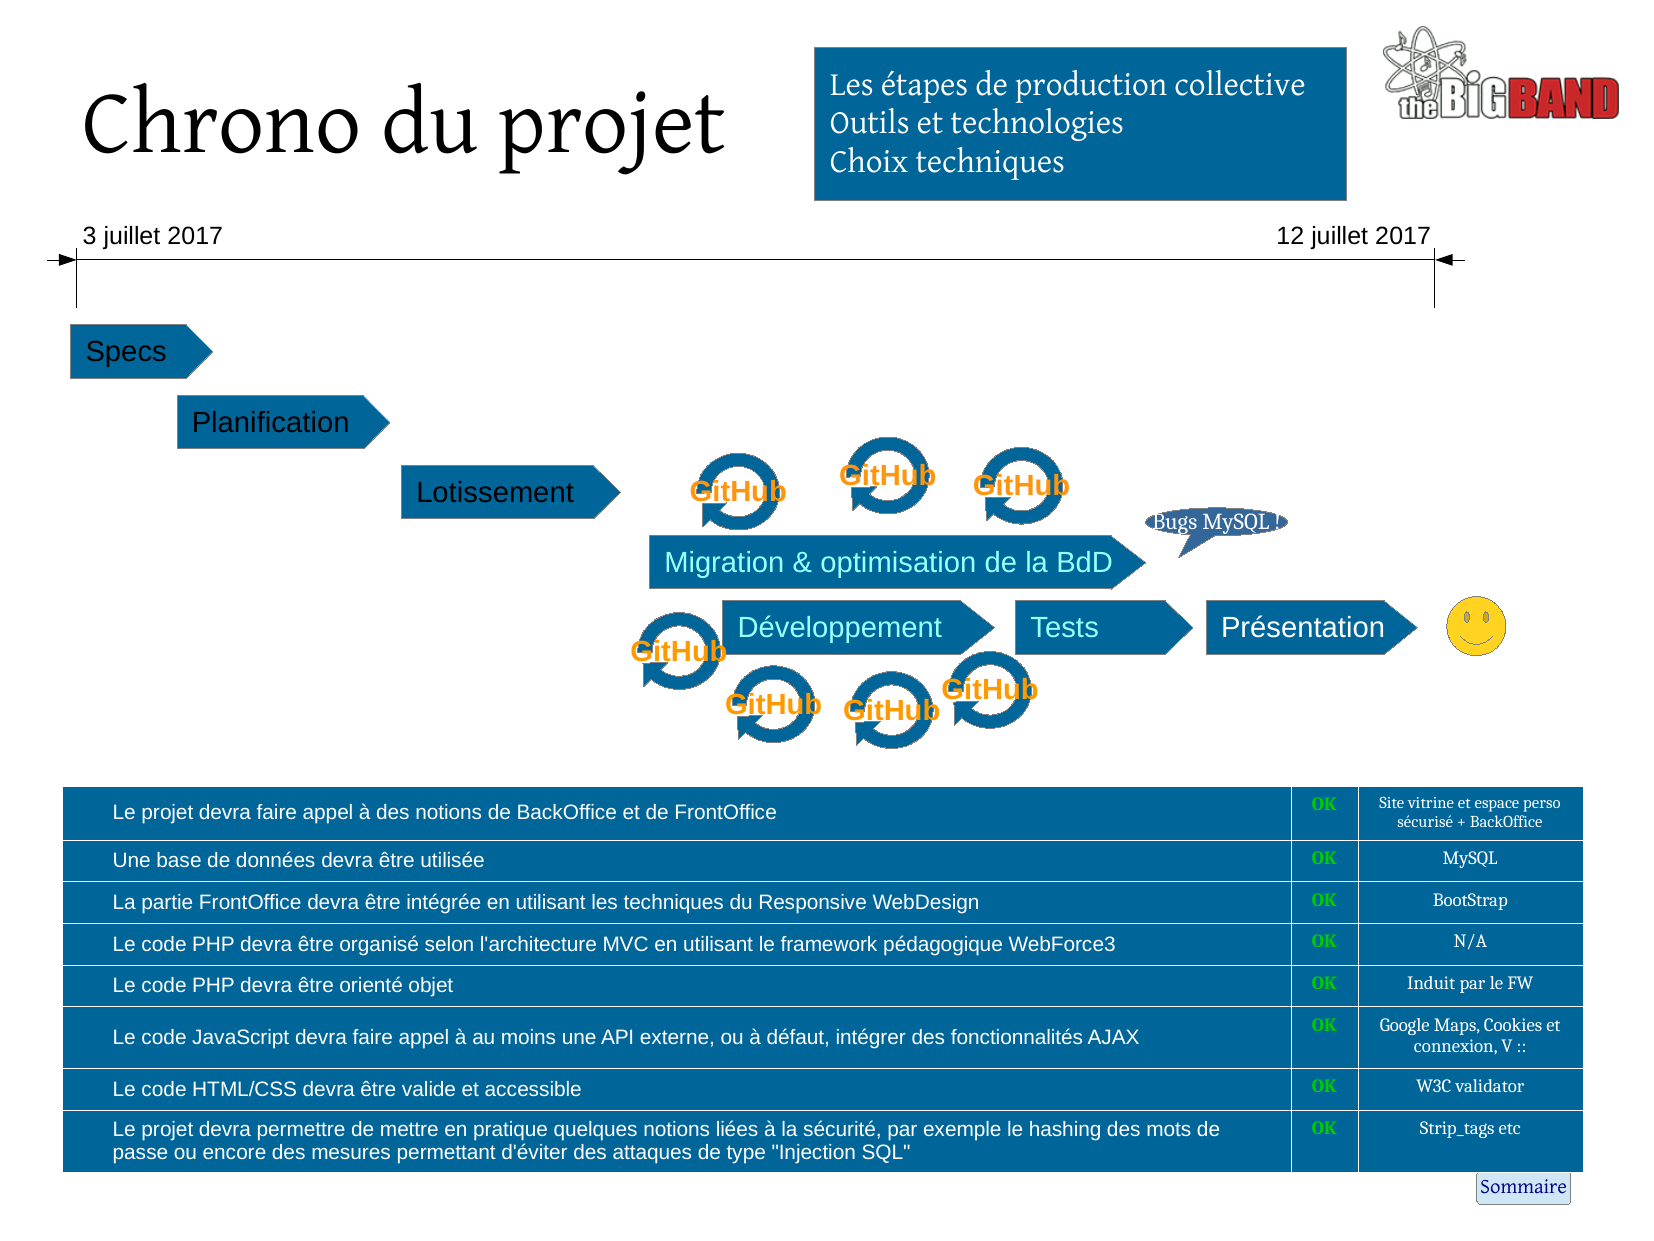

Les étapes de production collective
Outils et technologies
Choix techniques
# Chrono du projet
Specs
Planification
GitHub
GitHub
GitHub
Lotissement
Bugs MySQL !
Migration & optimisation de la BdD
Développement
Tests
Présentation
GitHub
GitHub
GitHub
GitHub
| Le projet devra faire appel à des notions de BackOffice et de FrontOffice | OK | Site vitrine et espace perso sécurisé + BackOffice |
| --- | --- | --- |
| Une base de données devra être utilisée | OK | MySQL |
| La partie FrontOffice devra être intégrée en utilisant les techniques du Responsive WebDesign | OK | BootStrap |
| Le code PHP devra être organisé selon l'architecture MVC en utilisant le framework pédagogique WebForce3 | OK | N/A |
| Le code PHP devra être orienté objet | OK | Induit par le FW |
| Le code JavaScript devra faire appel à au moins une API externe, ou à défaut, intégrer des fonctionnalités AJAX | OK | Google Maps, Cookies et connexion, V :: |
| Le code HTML/CSS devra être valide et accessible | OK | W3C validator |
| Le projet devra permettre de mettre en pratique quelques notions liées à la sécurité, par exemple le hashing des mots de passe ou encore des mesures permettant d'éviter des attaques de type "Injection SQL" | OK | Strip\_tags etc |
Sommaire